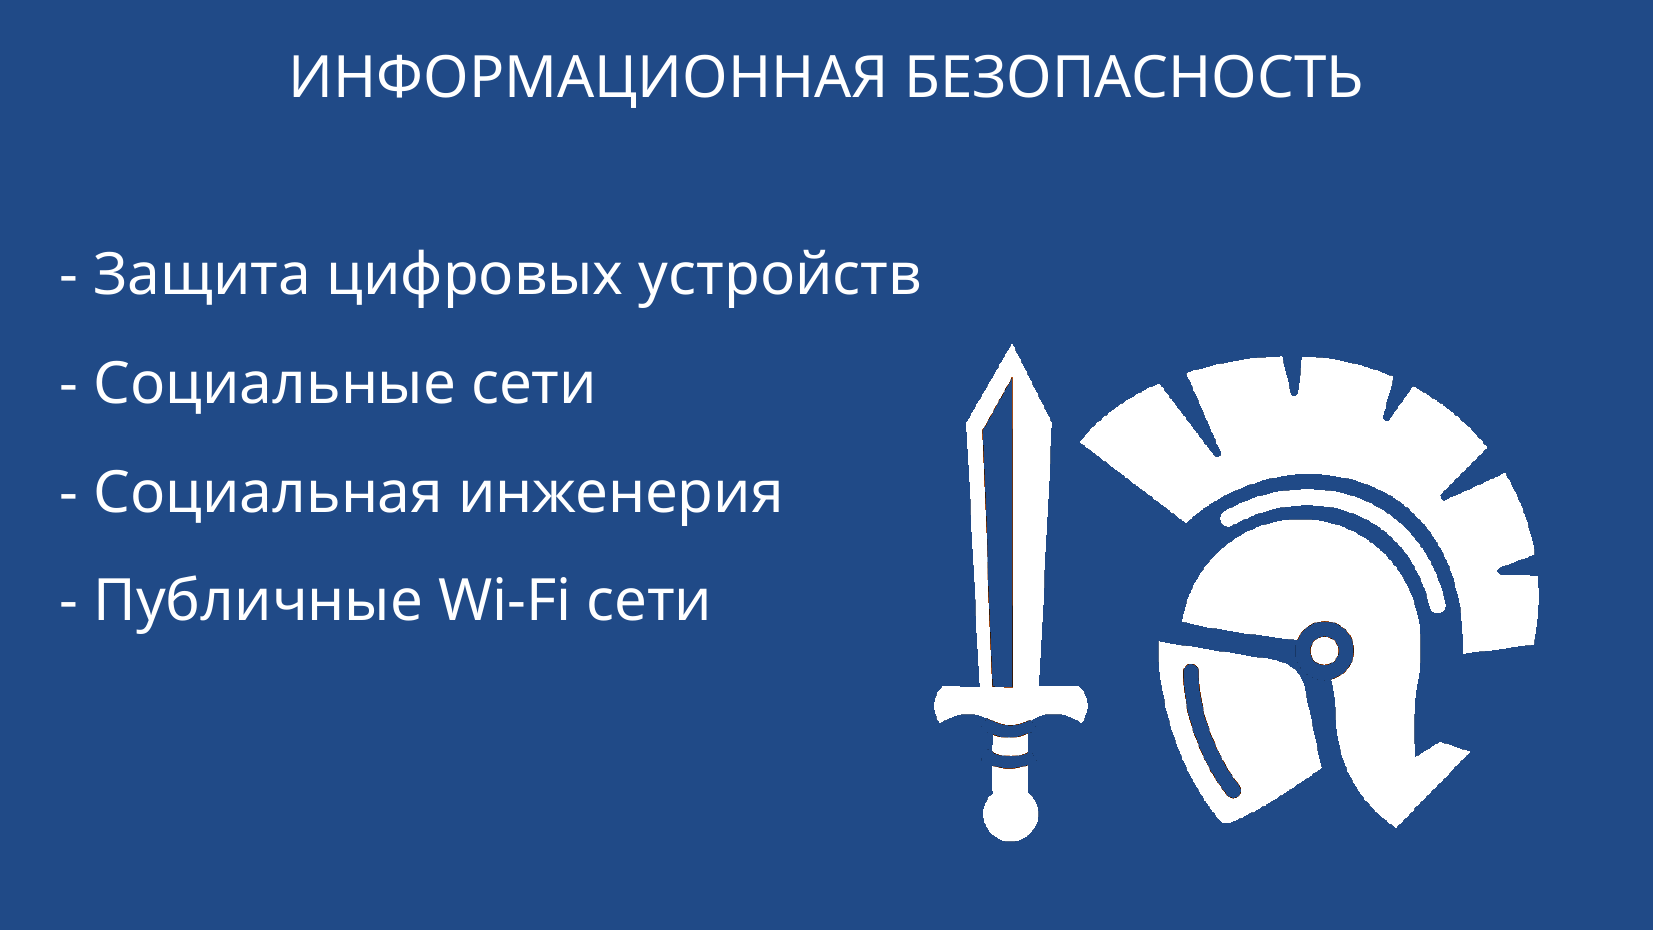

# ИНФОРМАЦИОННАЯ БЕЗОПАСНОСТЬ
- Защита цифровых устройств
- Социальные сети
- Социальная инженерия
- Публичные Wi-Fi сети